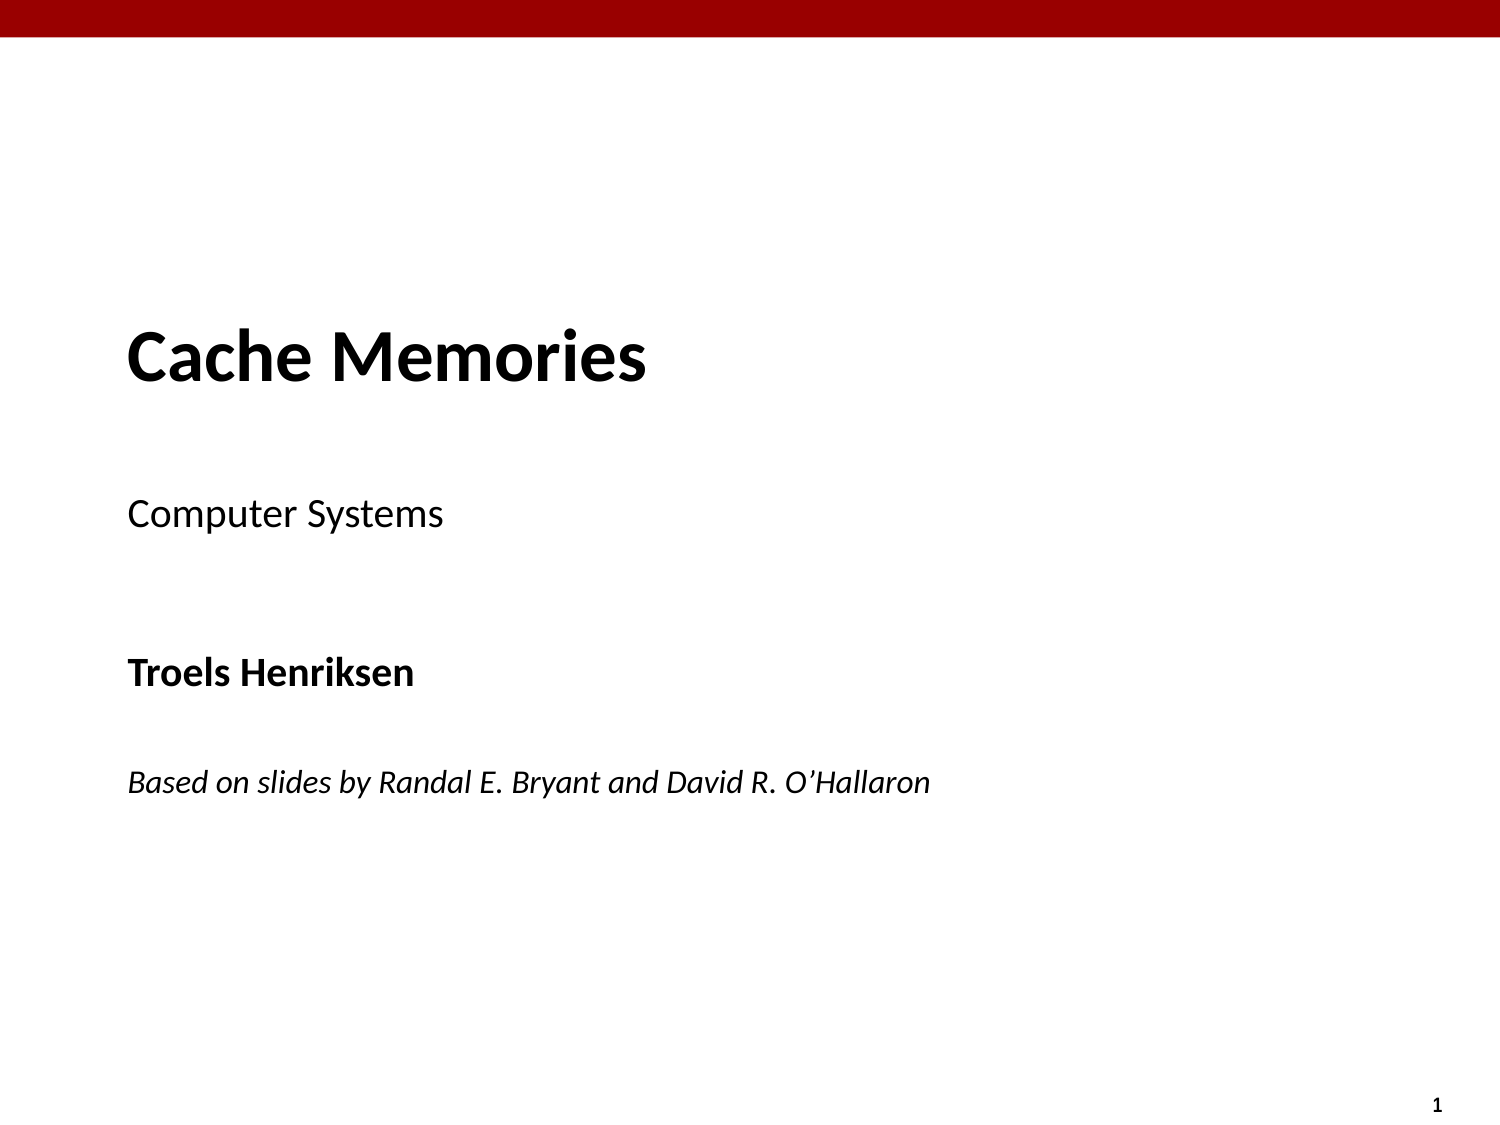

# Cache Memories Computer Systems
Troels Henriksen
Based on slides by Randal E. Bryant and David R. O’Hallaron